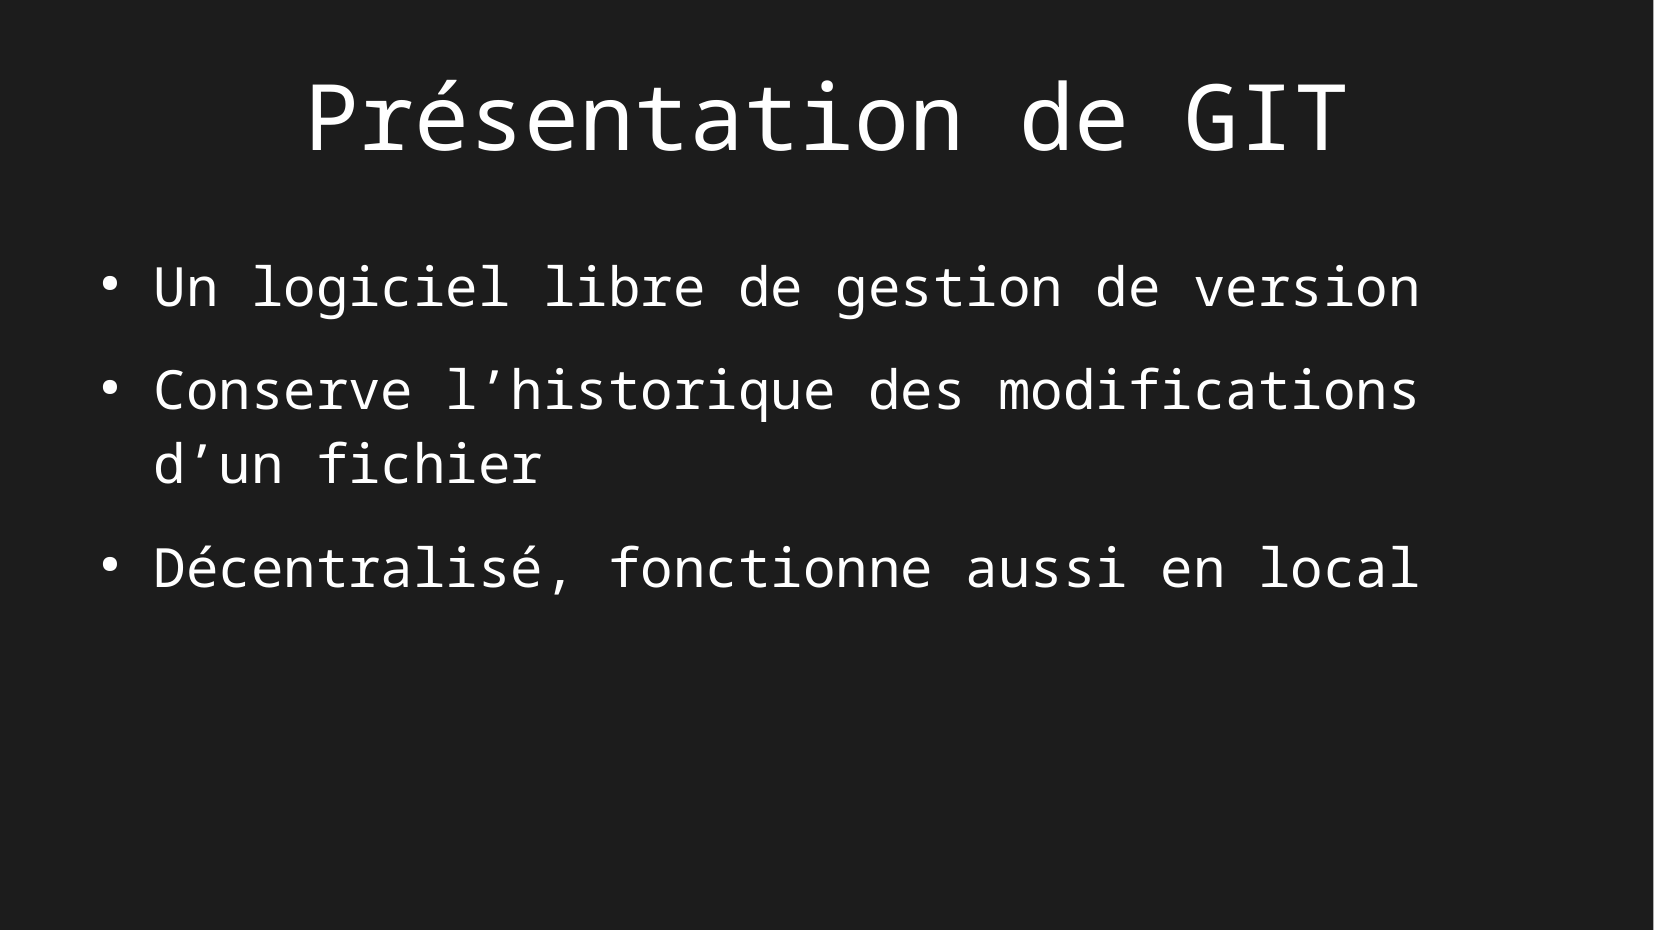

# Présentation de GIT
Un logiciel libre de gestion de version
Conserve l’historique des modifications d’un fichier
Décentralisé, fonctionne aussi en local